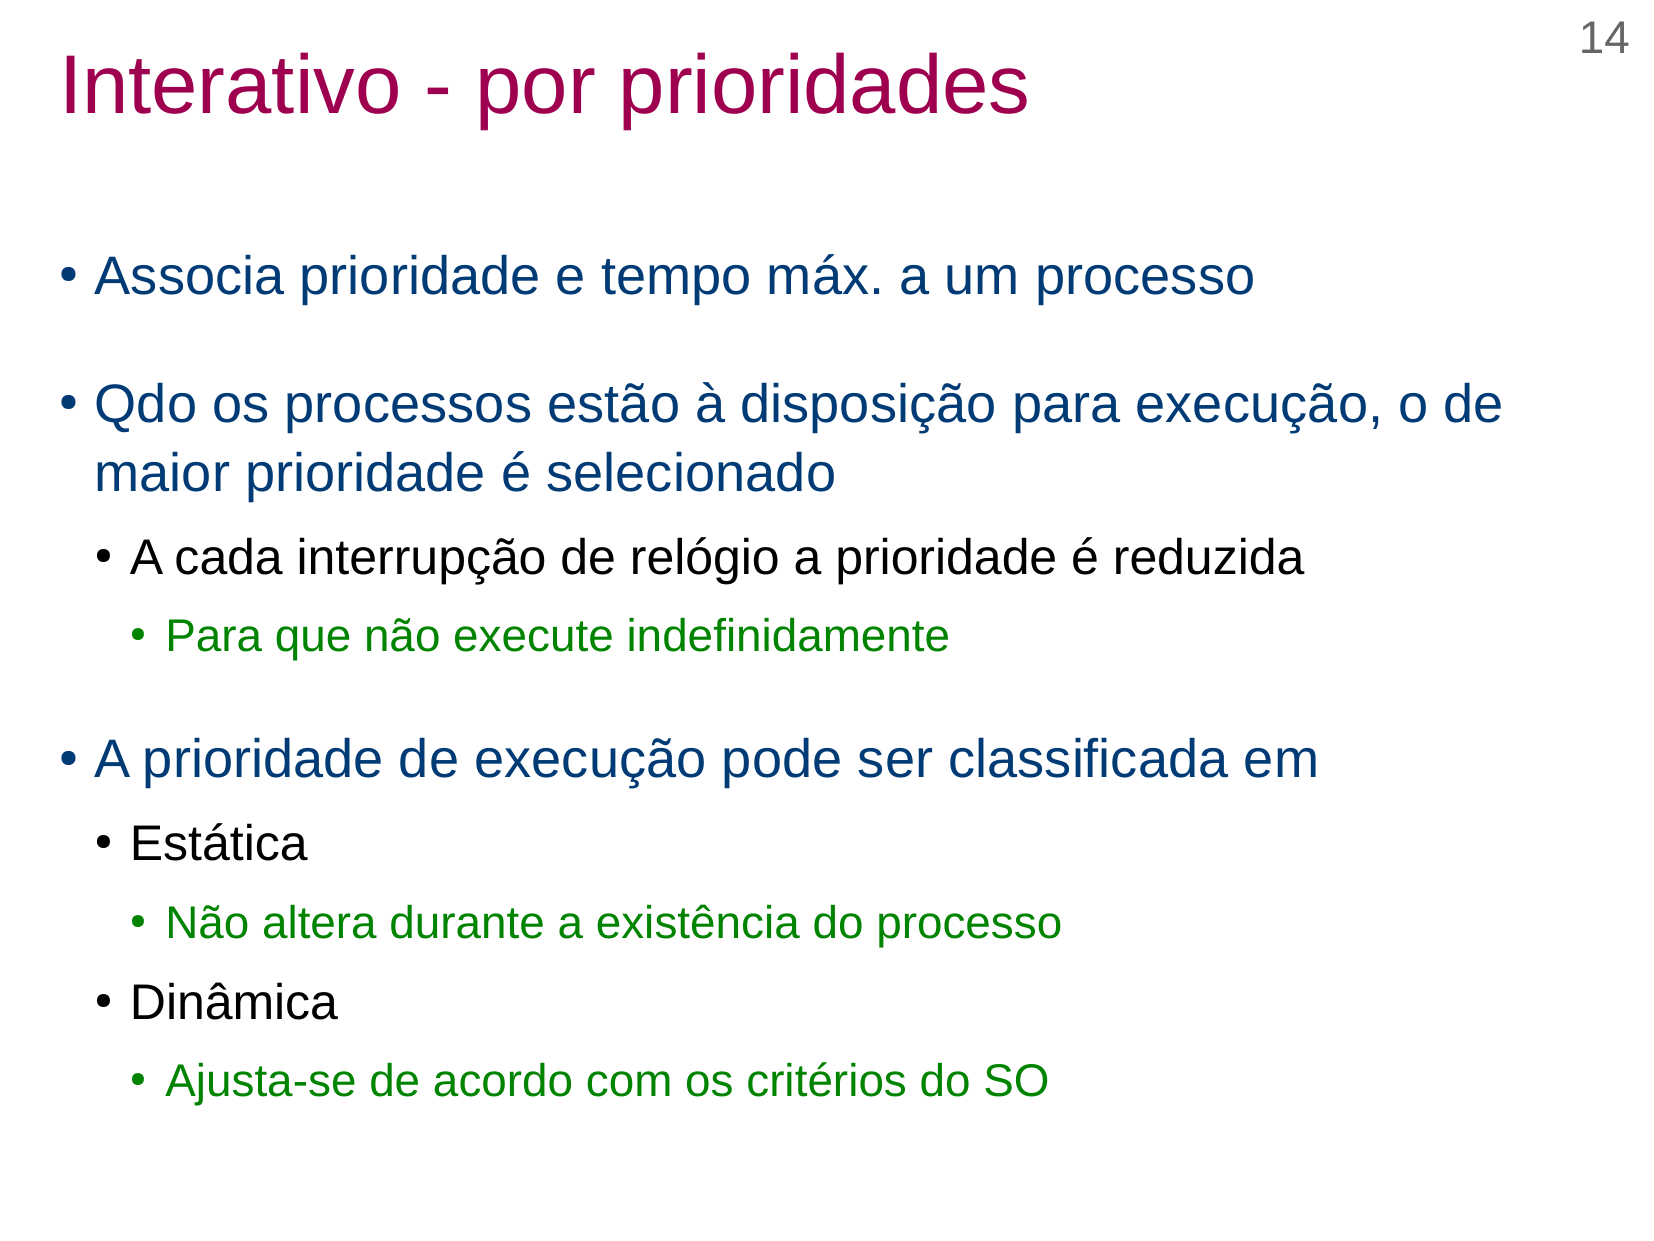

14
# Interativo - por prioridades
Associa prioridade e tempo máx. a um processo
Qdo os processos estão à disposição para execução, o de maior prioridade é selecionado
A cada interrupção de relógio a prioridade é reduzida
Para que não execute indefinidamente
A prioridade de execução pode ser classificada em
Estática
Não altera durante a existência do processo
Dinâmica
Ajusta-se de acordo com os critérios do SO